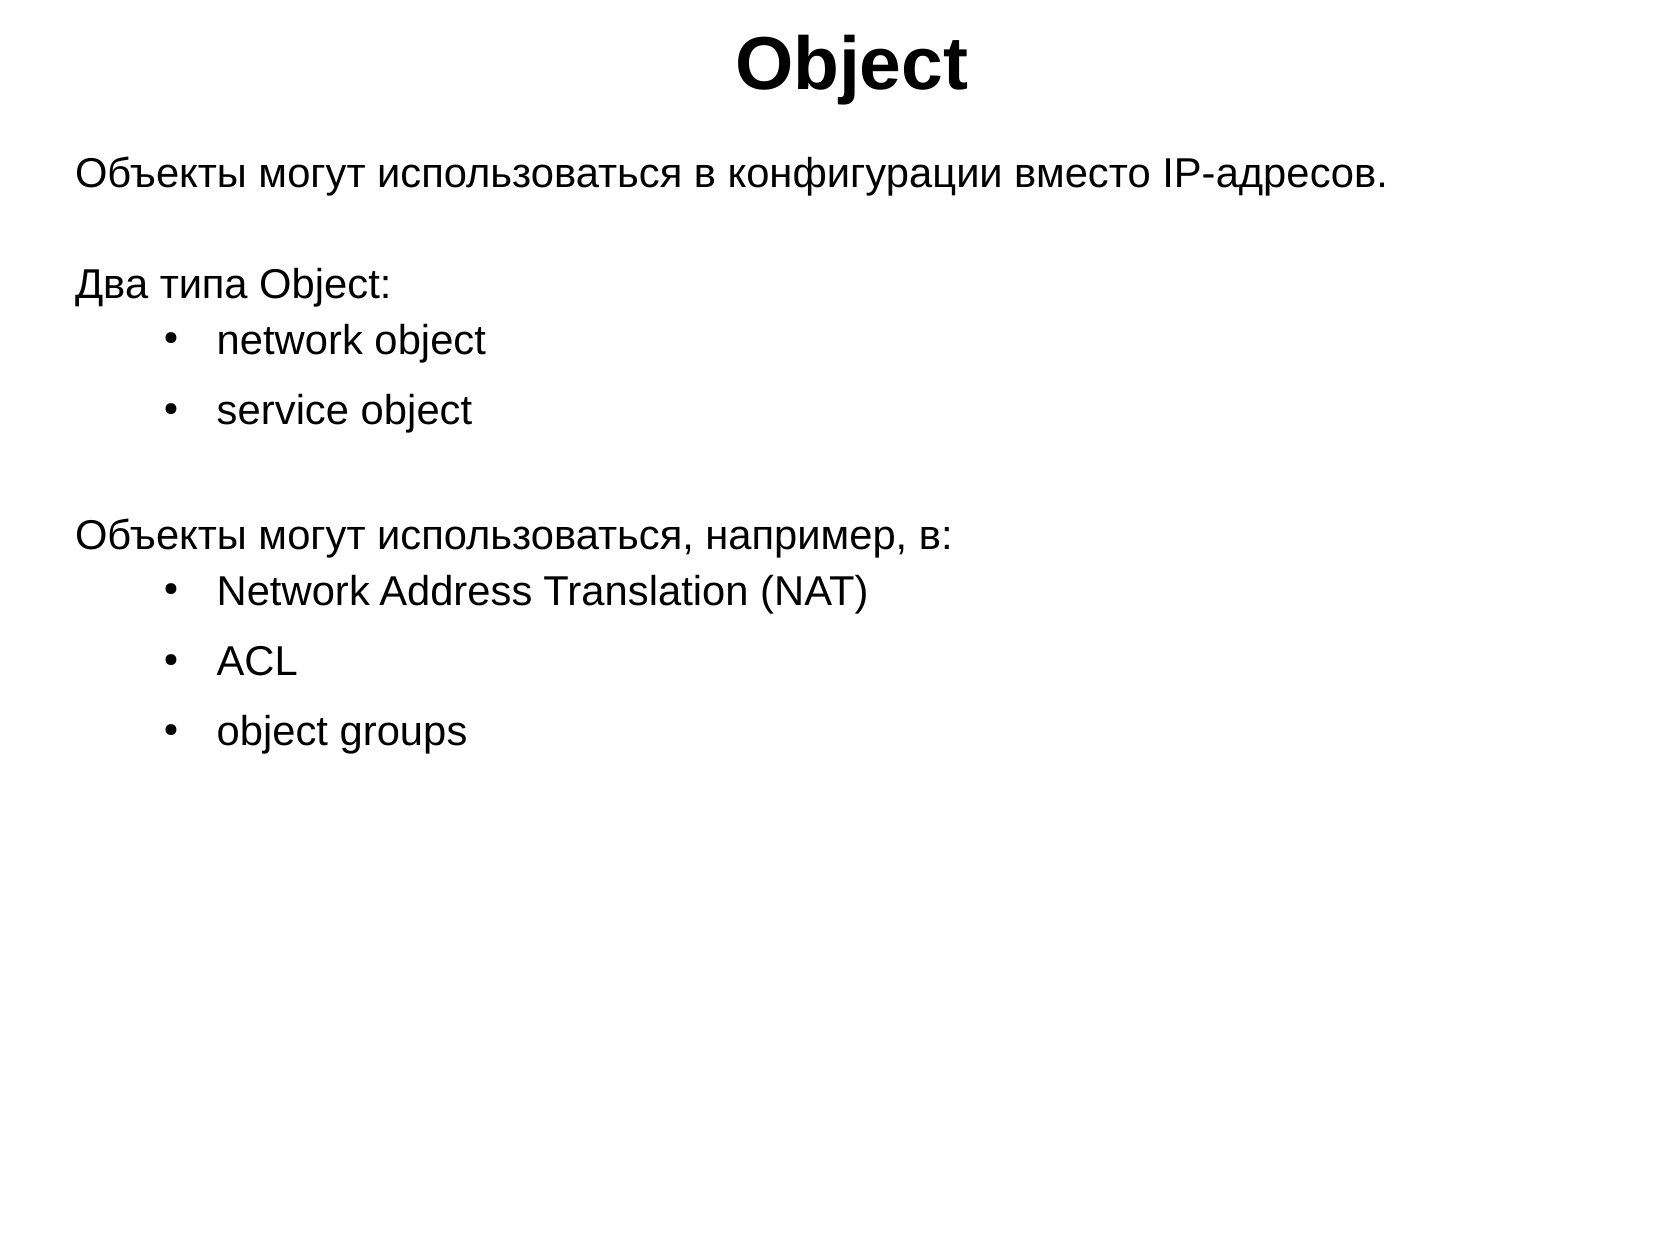

Object
# Объекты могут использоваться в конфигурации вместо IP-адресов.
Два типа Object:
network object
service object
Объекты могут использоваться, например, в:
Network Address Translation (NAT)
ACL
object groups